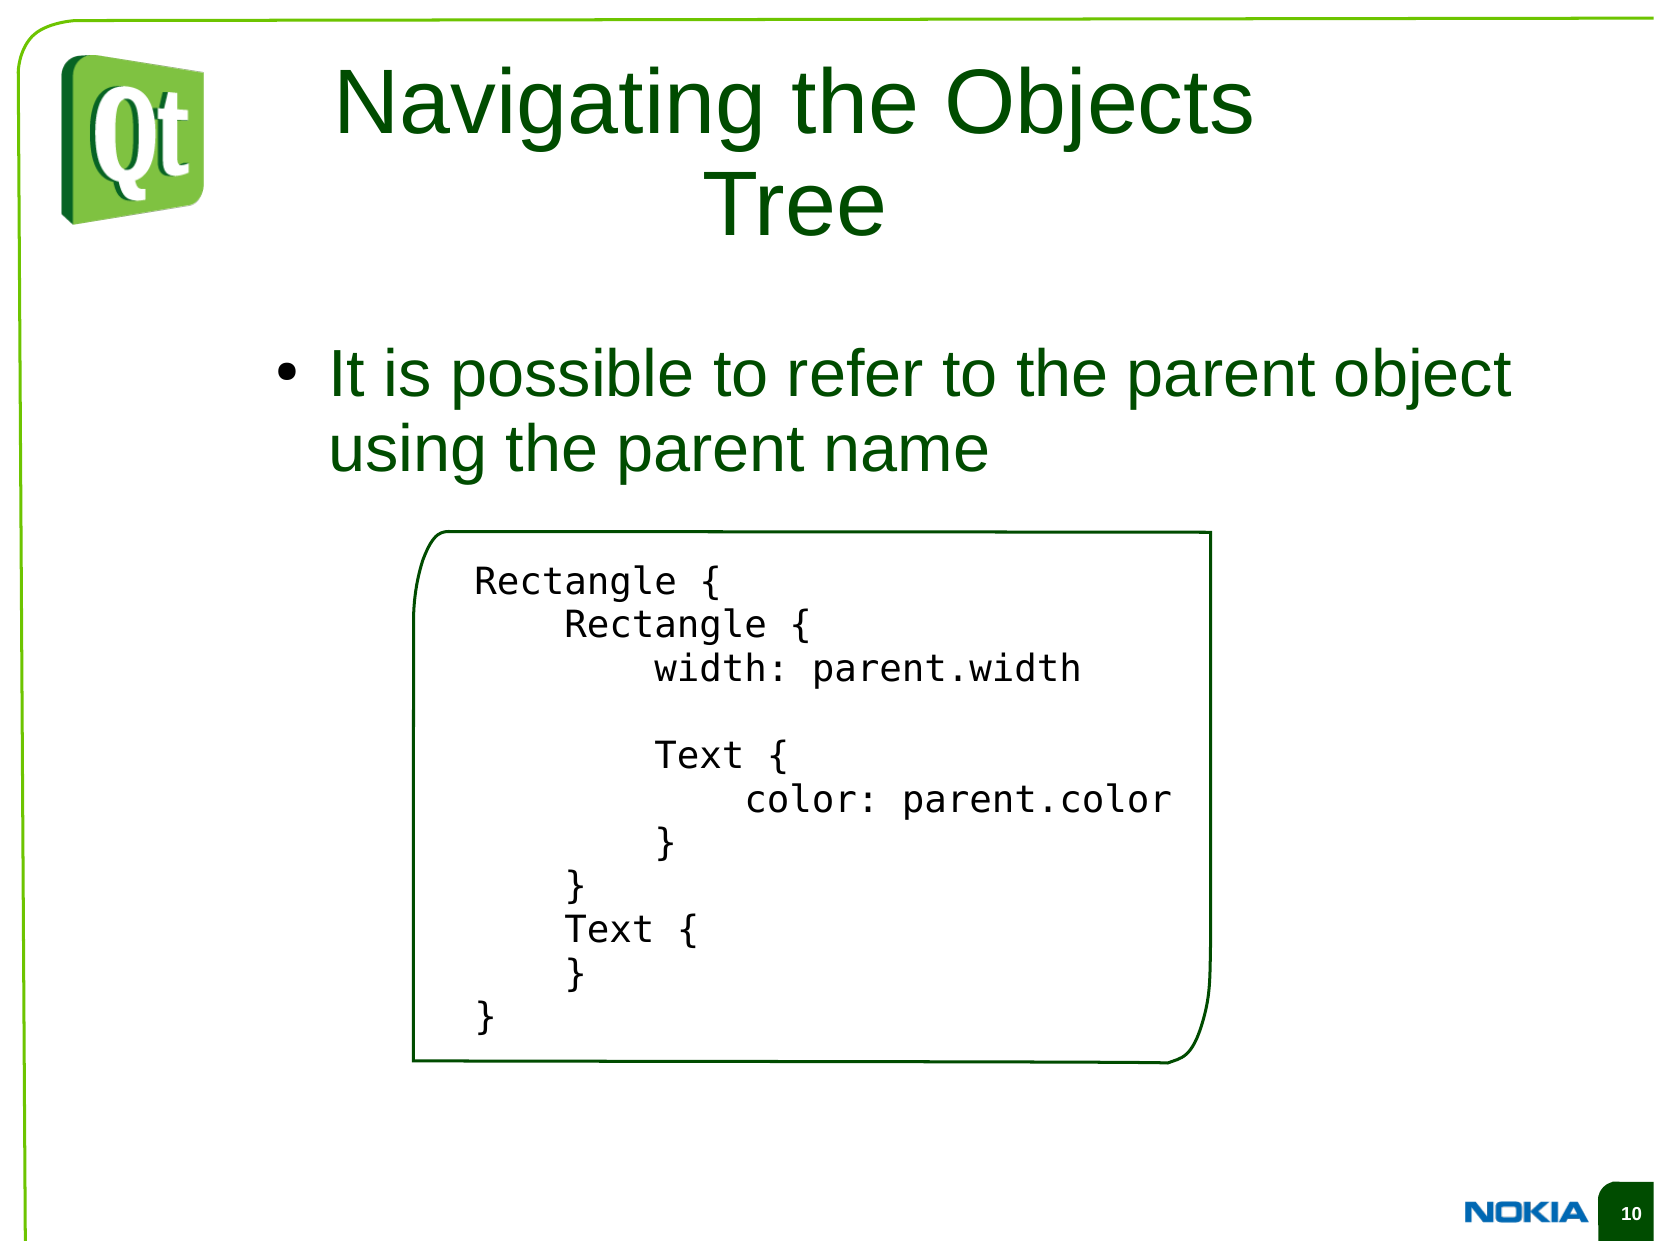

# Navigating the Objects Tree
It is possible to refer to the parent object using the parent name
Rectangle {
 Rectangle {
 width: parent.width
 Text {
 color: parent.color
 }
 }
 Text {
 }
}